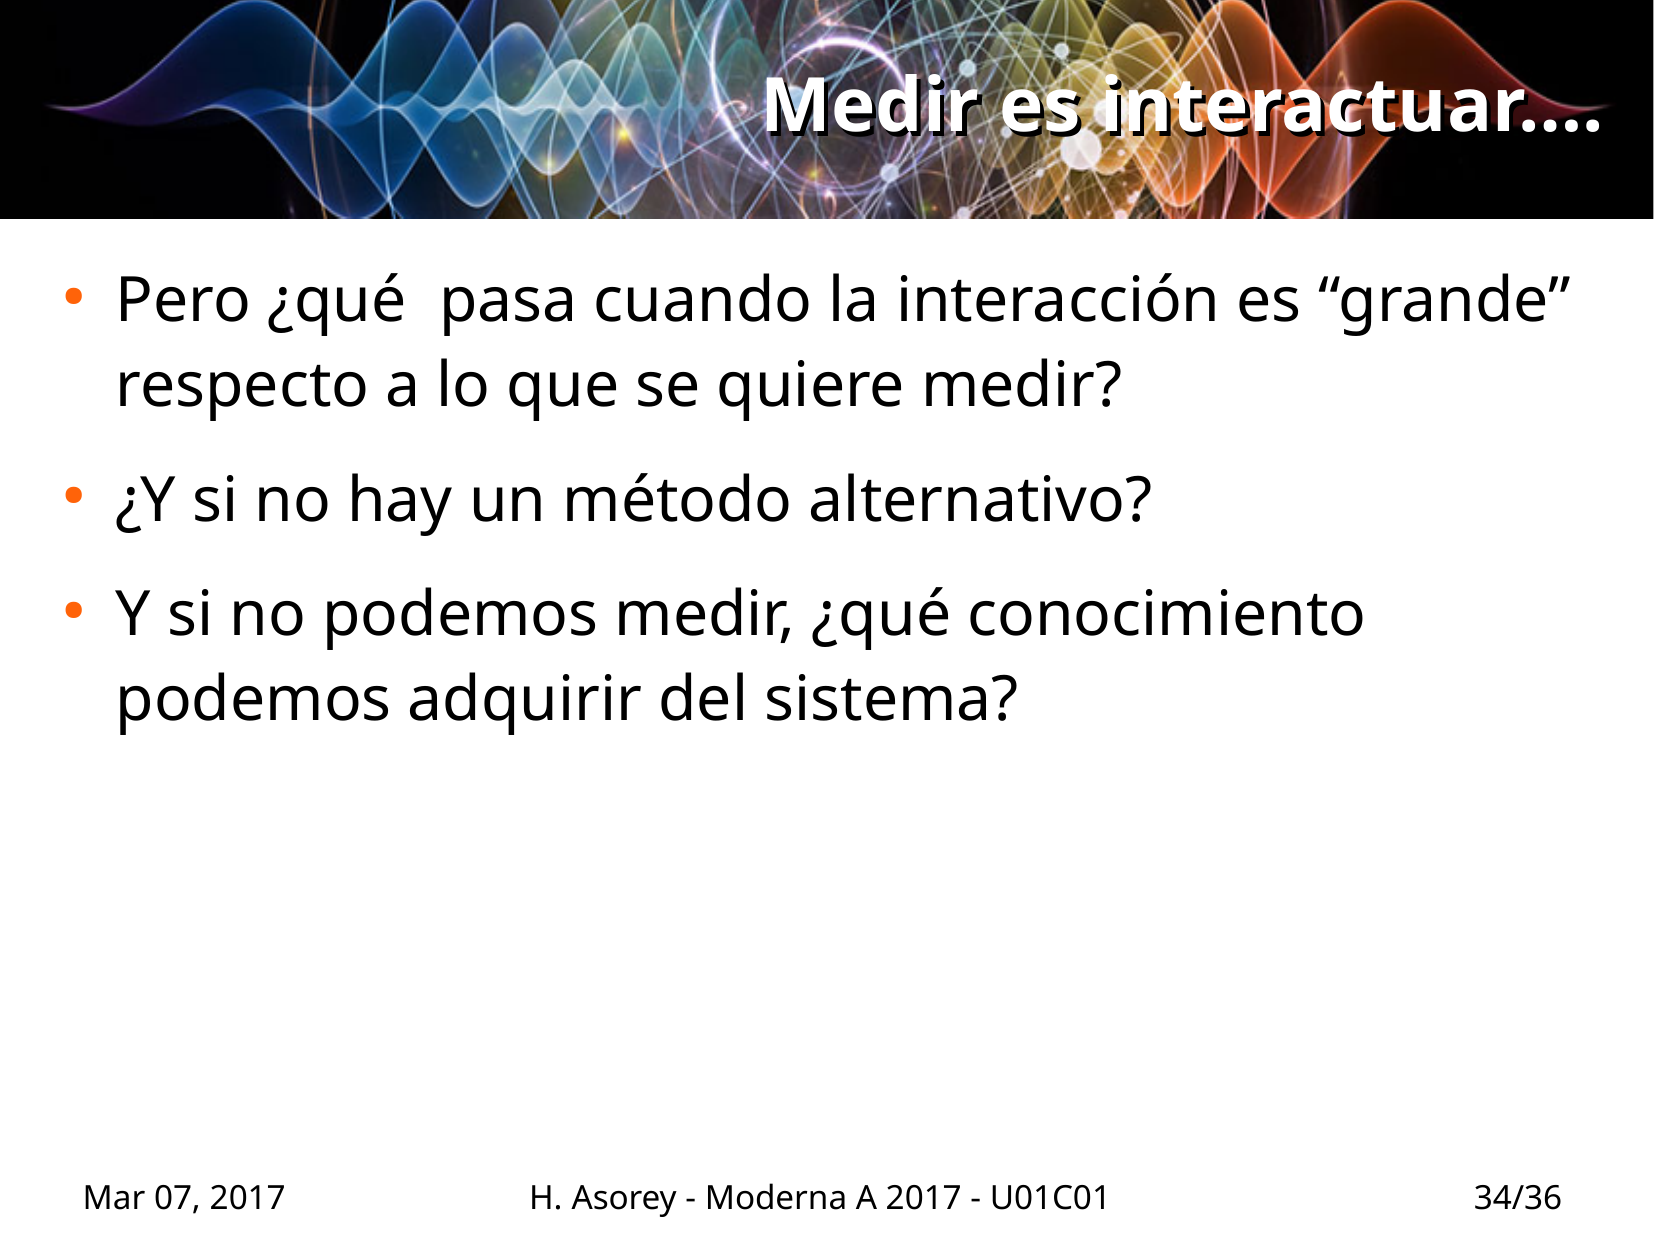

# Medir es interactuar….
Pero ¿qué pasa cuando la interacción es “grande” respecto a lo que se quiere medir?
¿Y si no hay un método alternativo?
Y si no podemos medir, ¿qué conocimiento podemos adquirir del sistema?
Mar 07, 2017
H. Asorey - Moderna A 2017 - U01C01
34